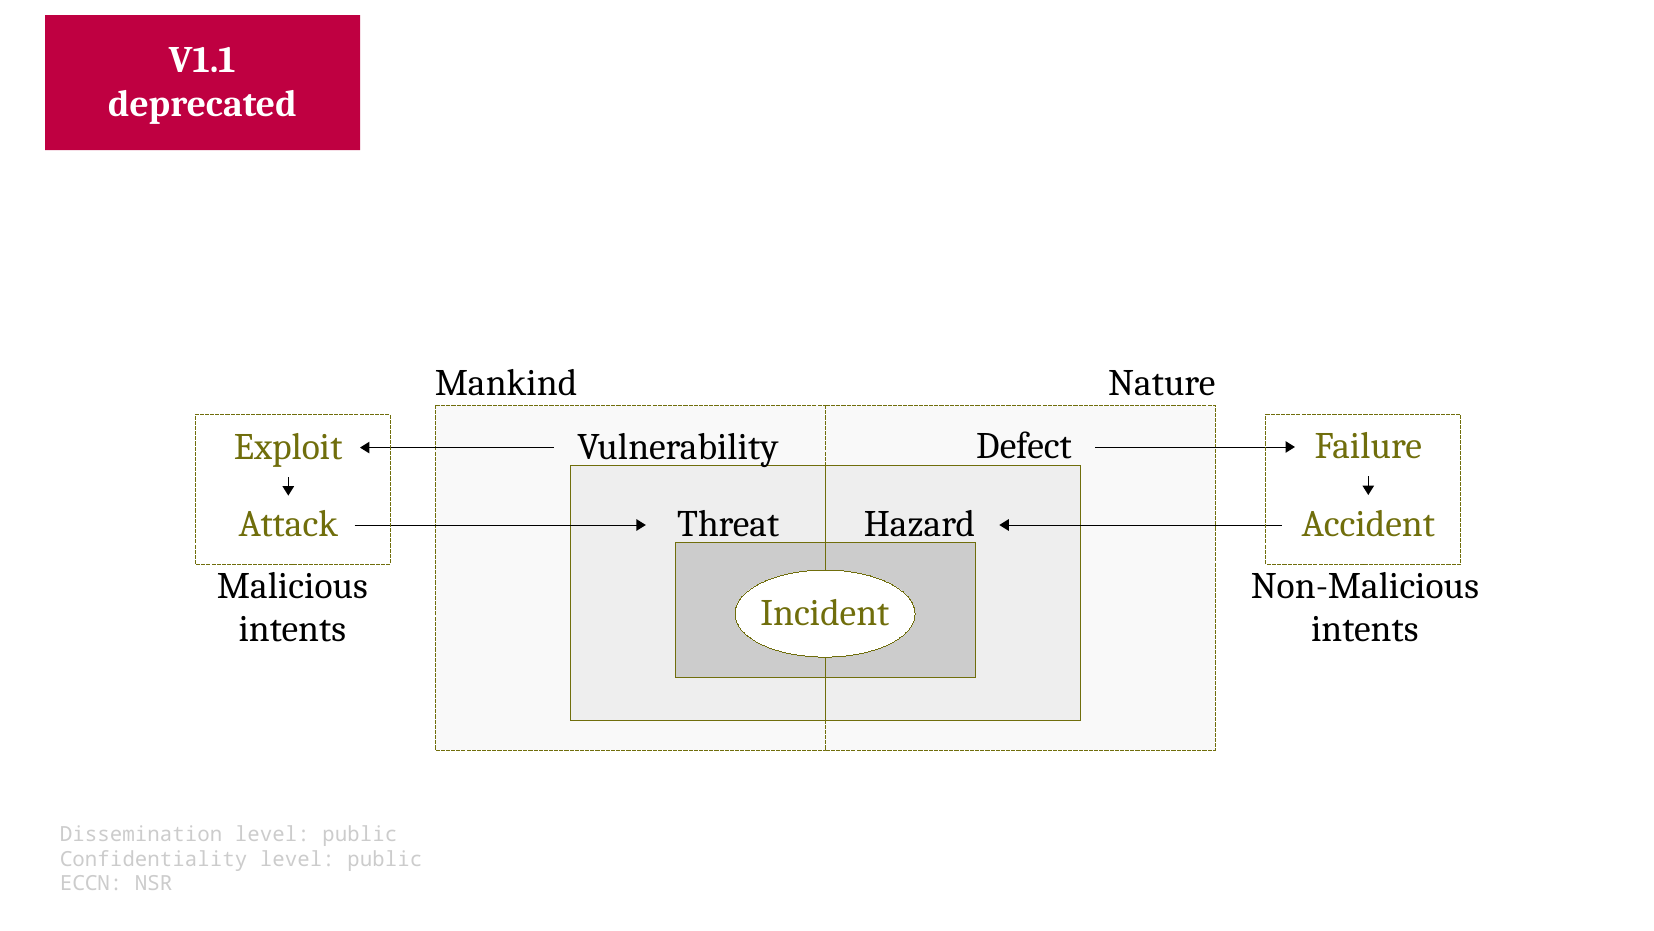

V1.1
deprecated
Nature
Mankind
Defect
Failure
Exploit
Vulnerability
Threat
Hazard
Accident
Attack
Malicious intents
Non-Malicious intents
Incident
Dissemination level: public
Confidentiality level: public
ECCN: NSR